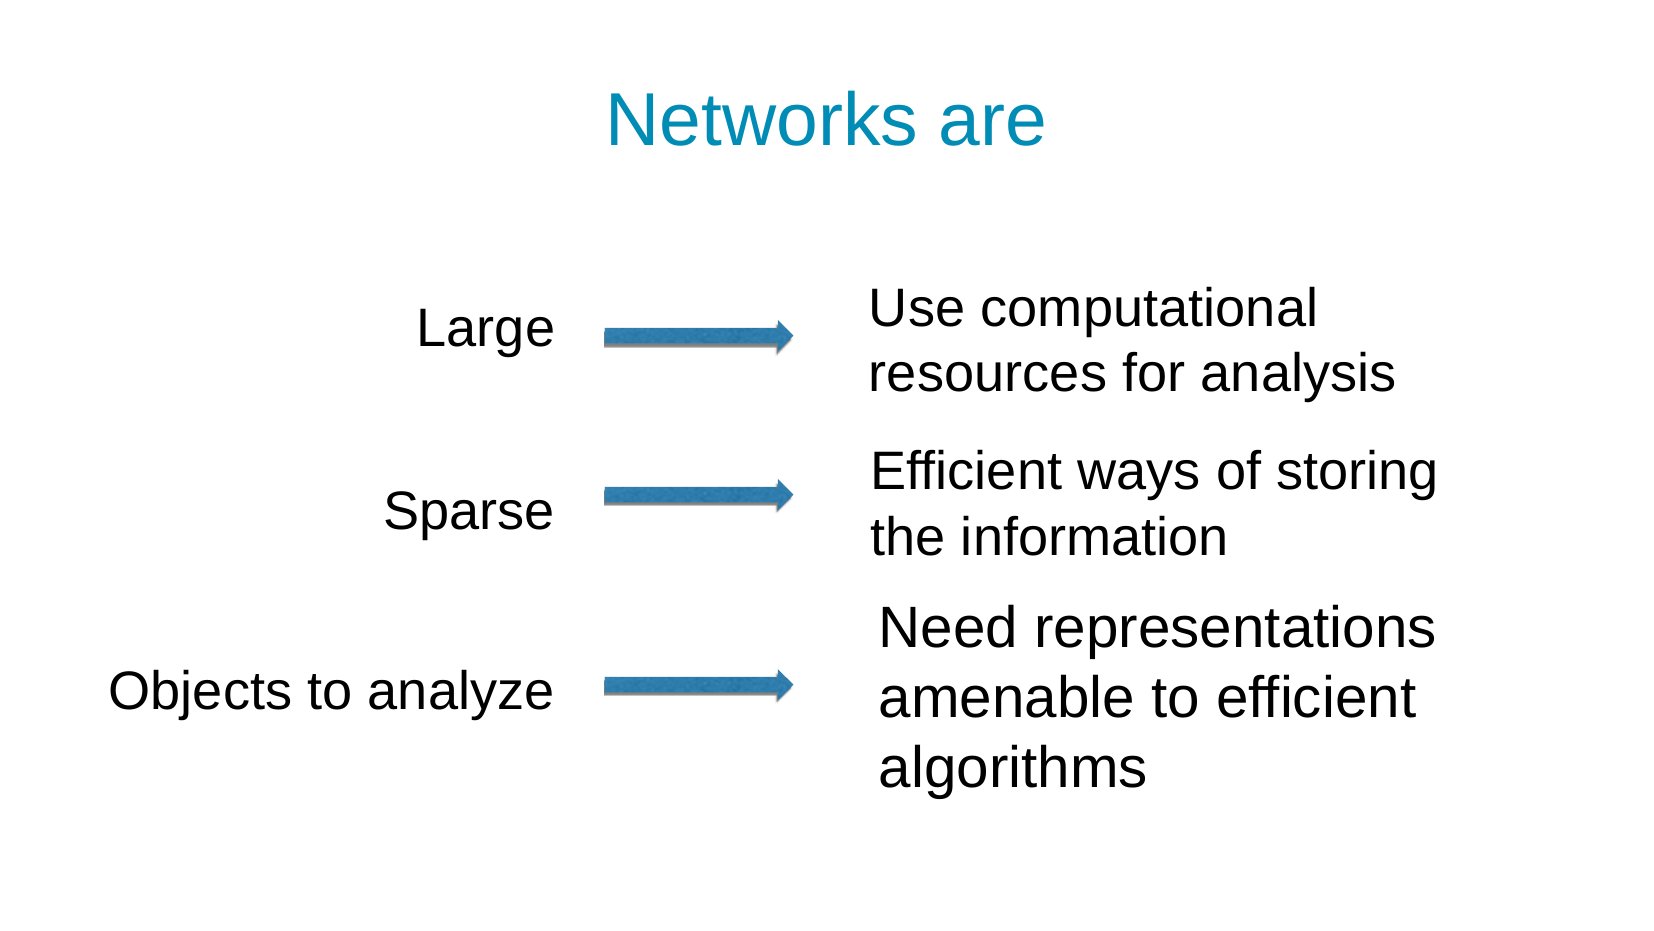

Networks are
		Large
		Sparse
		Objects to analyze
Use computational
resources for analysis
Efficient ways of storing
the information
Need representations
amenable to efficient
algorithms